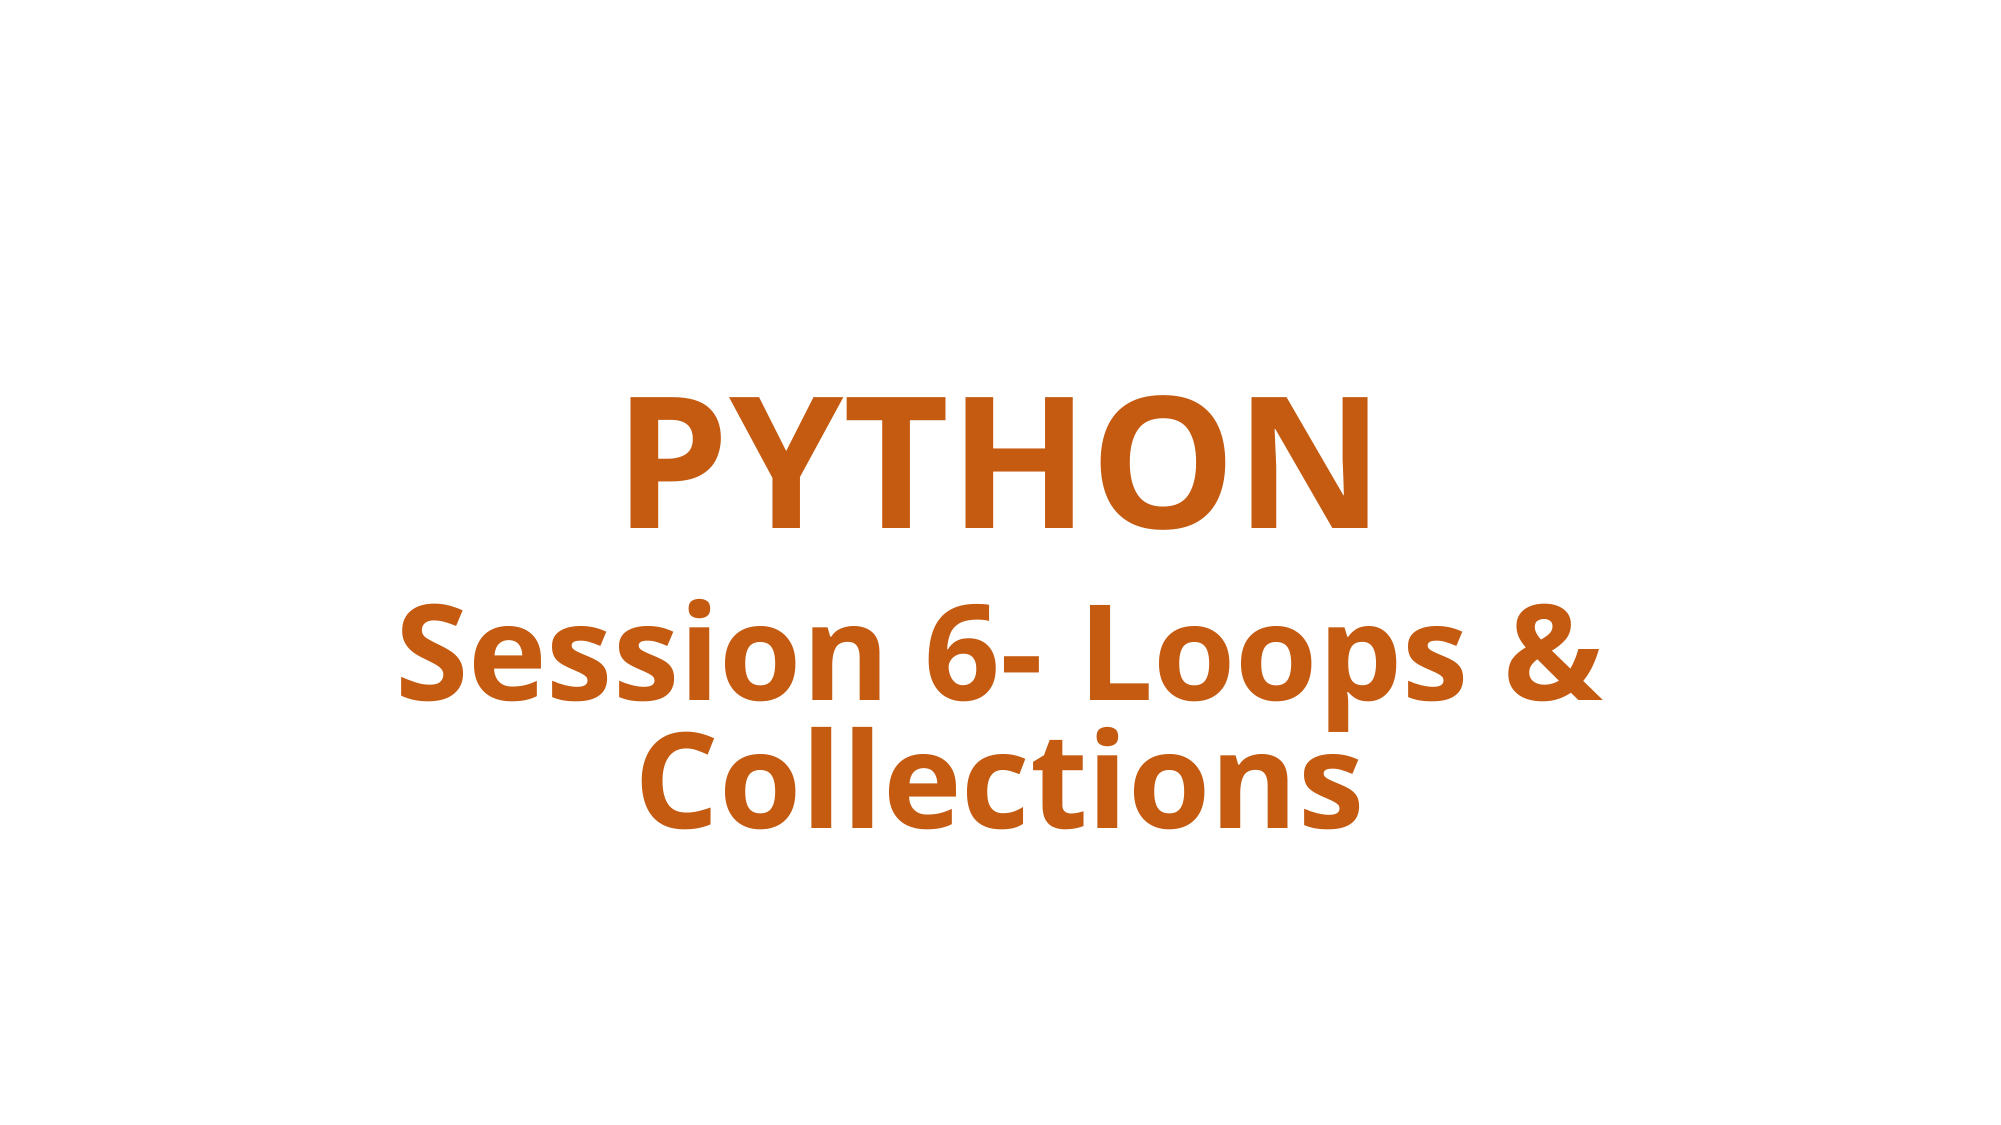

# PYTHON
Session 6- Loops & Collections